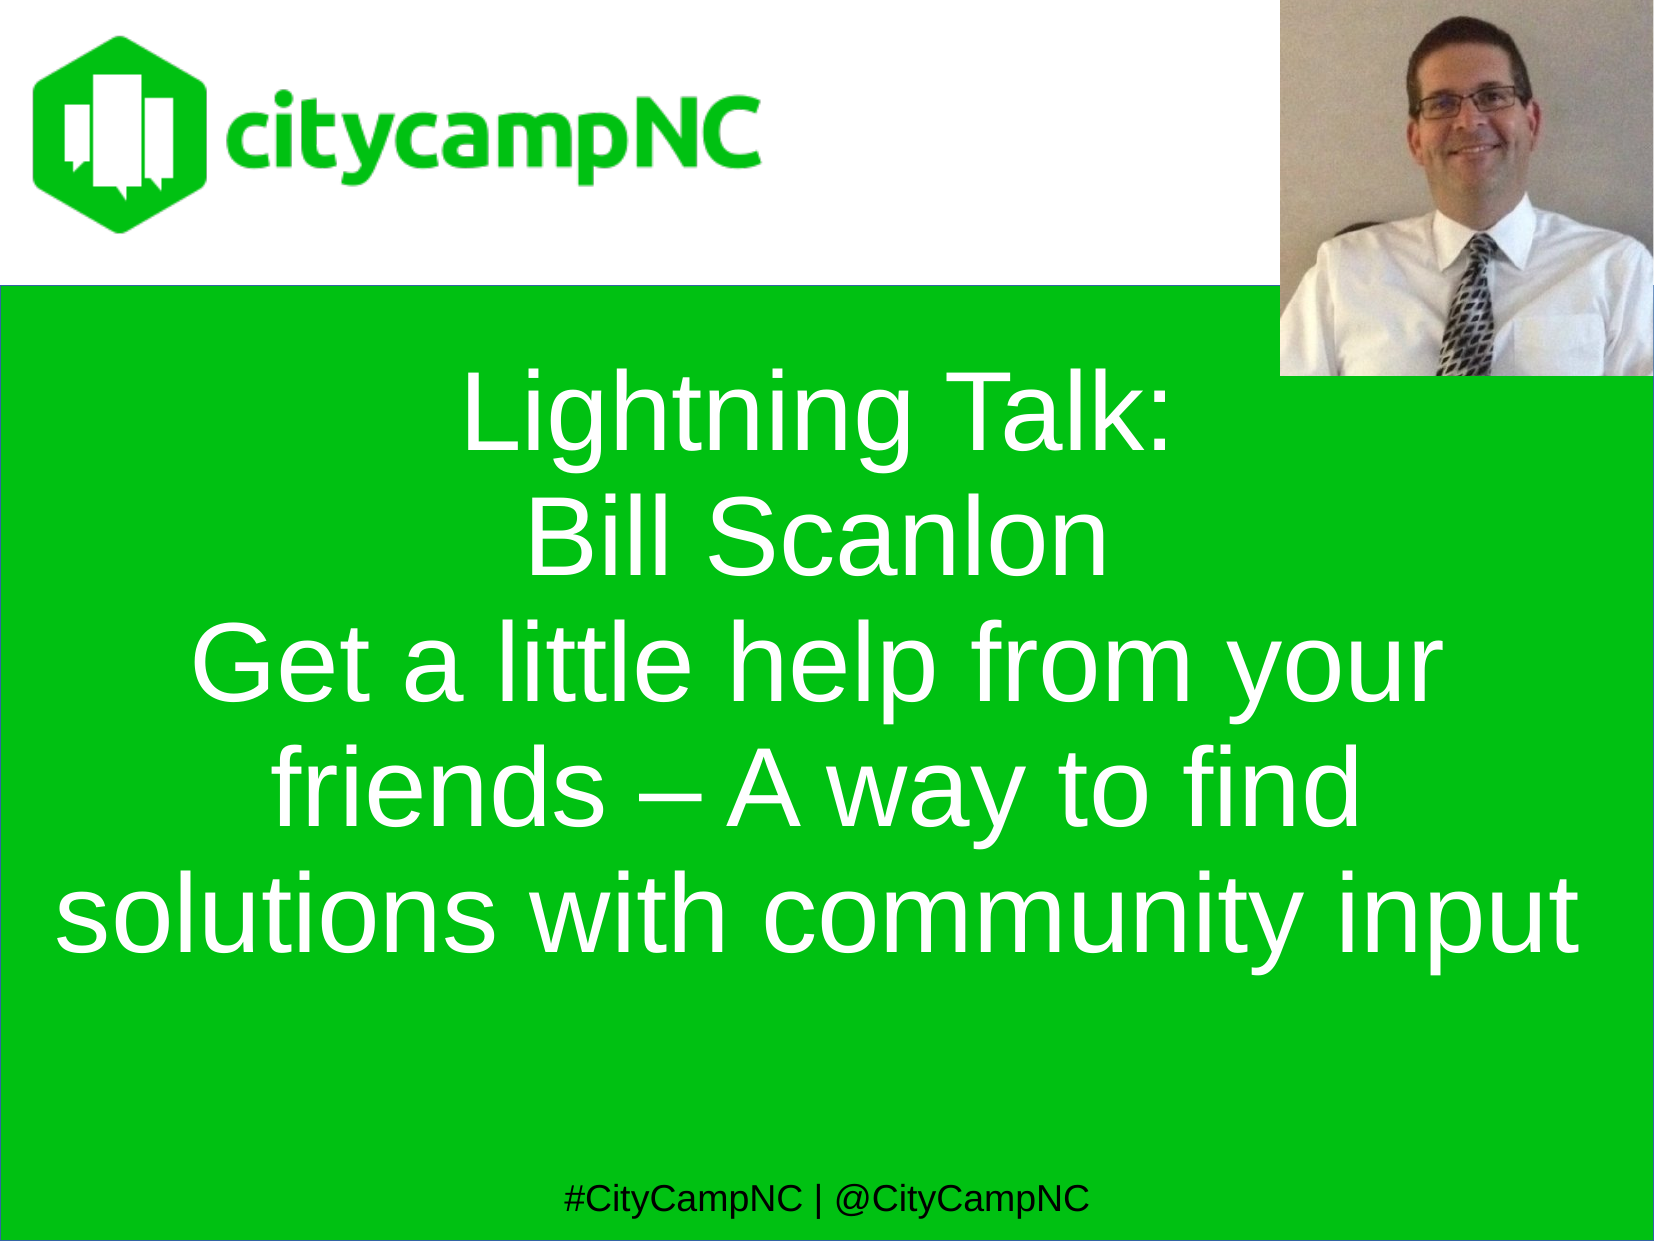

# Lightning Talk:
Bill Scanlon
Get a little help from your friends – A way to find solutions with community input